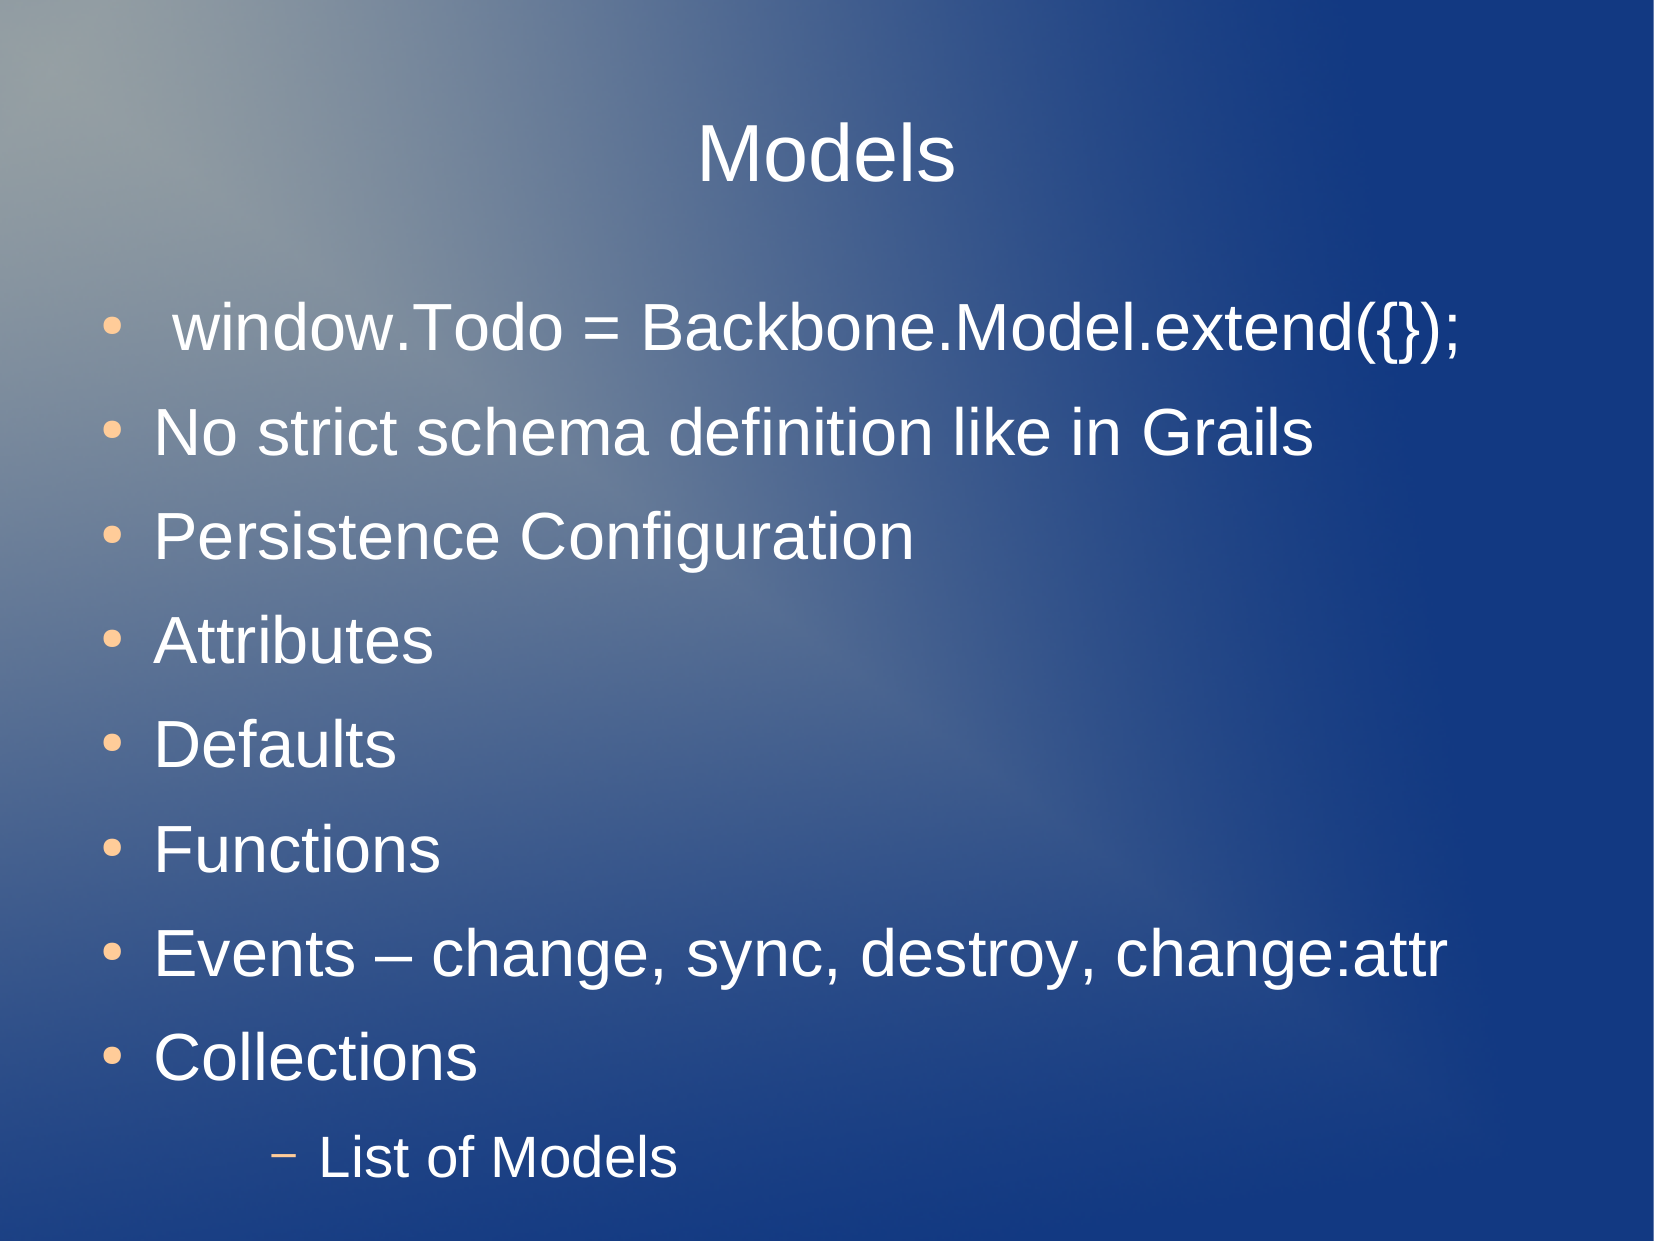

# Models
 window.Todo = Backbone.Model.extend({});
No strict schema definition like in Grails
Persistence Configuration
Attributes
Defaults
Functions
Events – change, sync, destroy, change:attr
Collections
List of Models